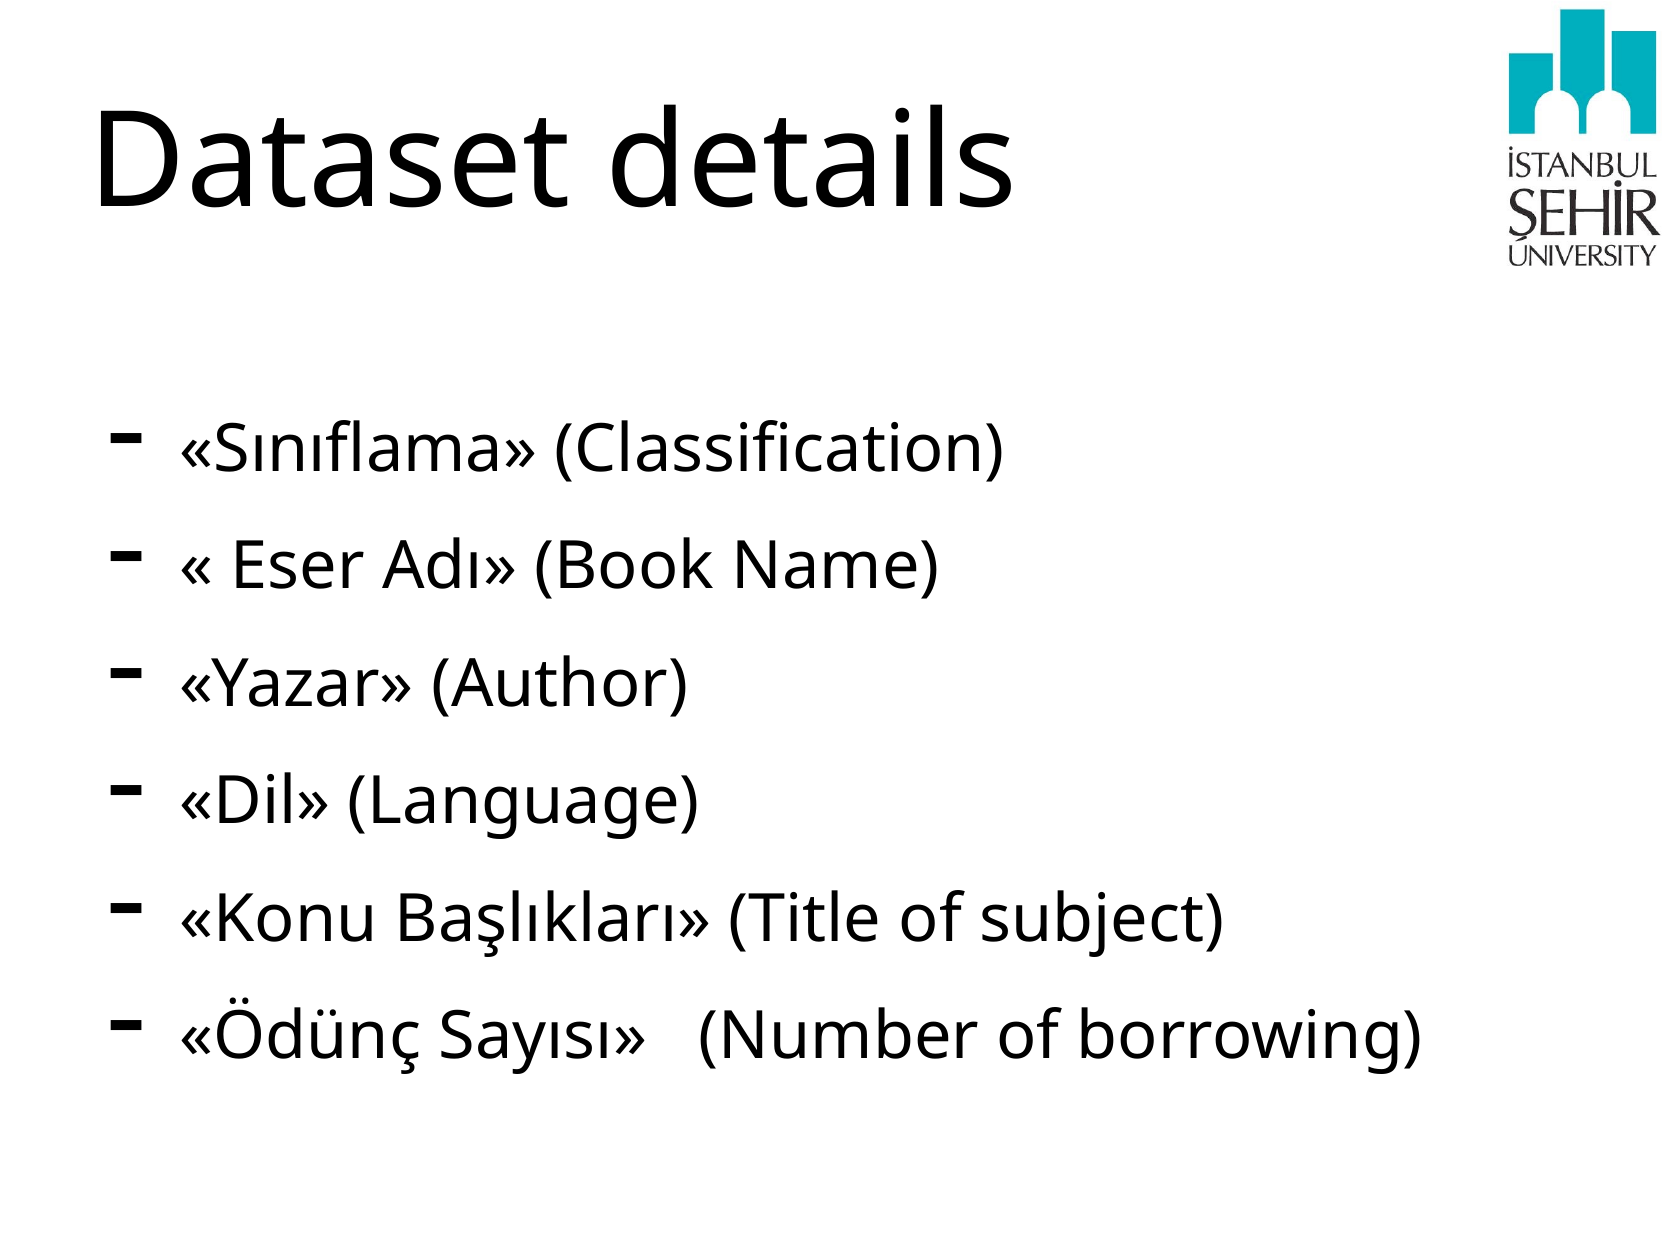

Dataset details
«Sınıflama» (Classification)
« Eser Adı» (Book Name)
«Yazar» (Author)
«Dil» (Language)
«Konu Başlıkları» (Title of subject)
«Ödünç Sayısı» (Number of borrowing)